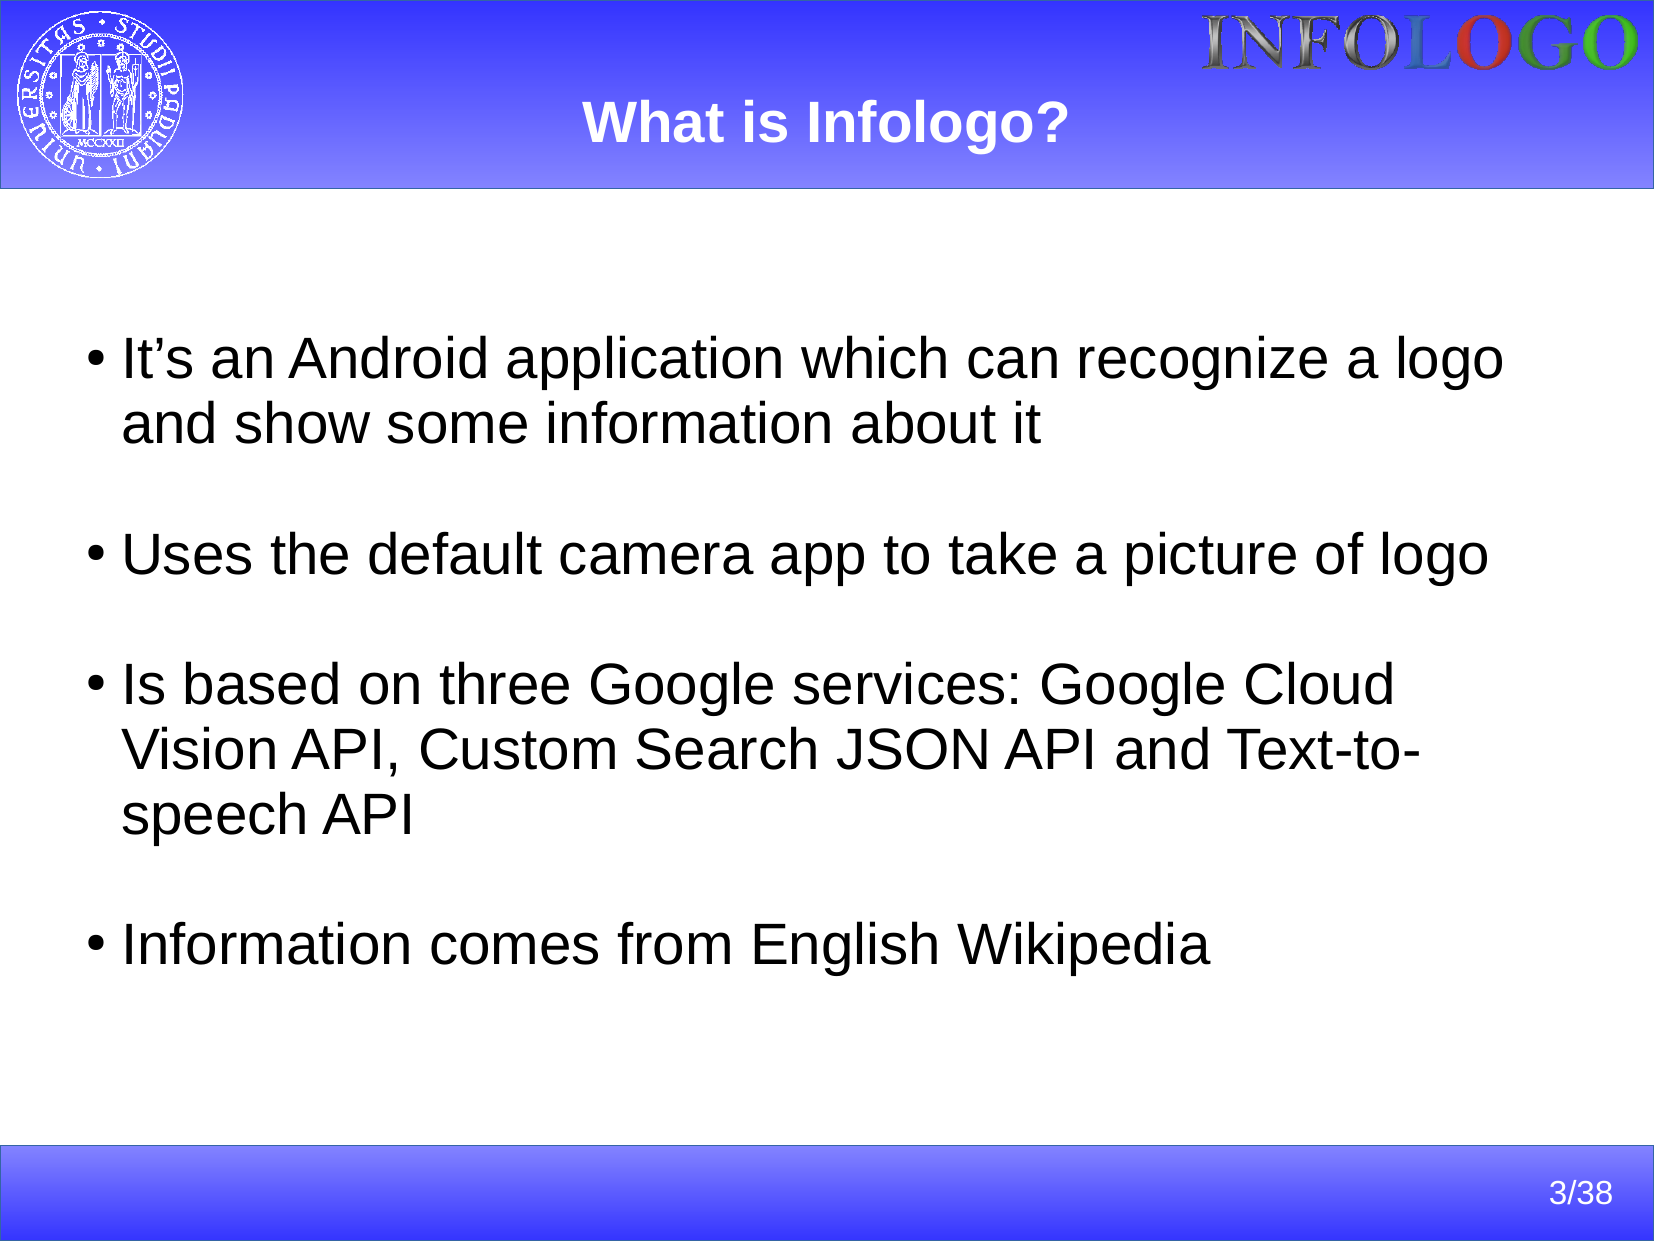

What is Infologo?
It’s an Android application which can recognize a logo and show some information about it
Uses the default camera app to take a picture of logo
Is based on three Google services: Google Cloud Vision API, Custom Search JSON API and Text-to-speech API
Information comes from English Wikipedia
3/38